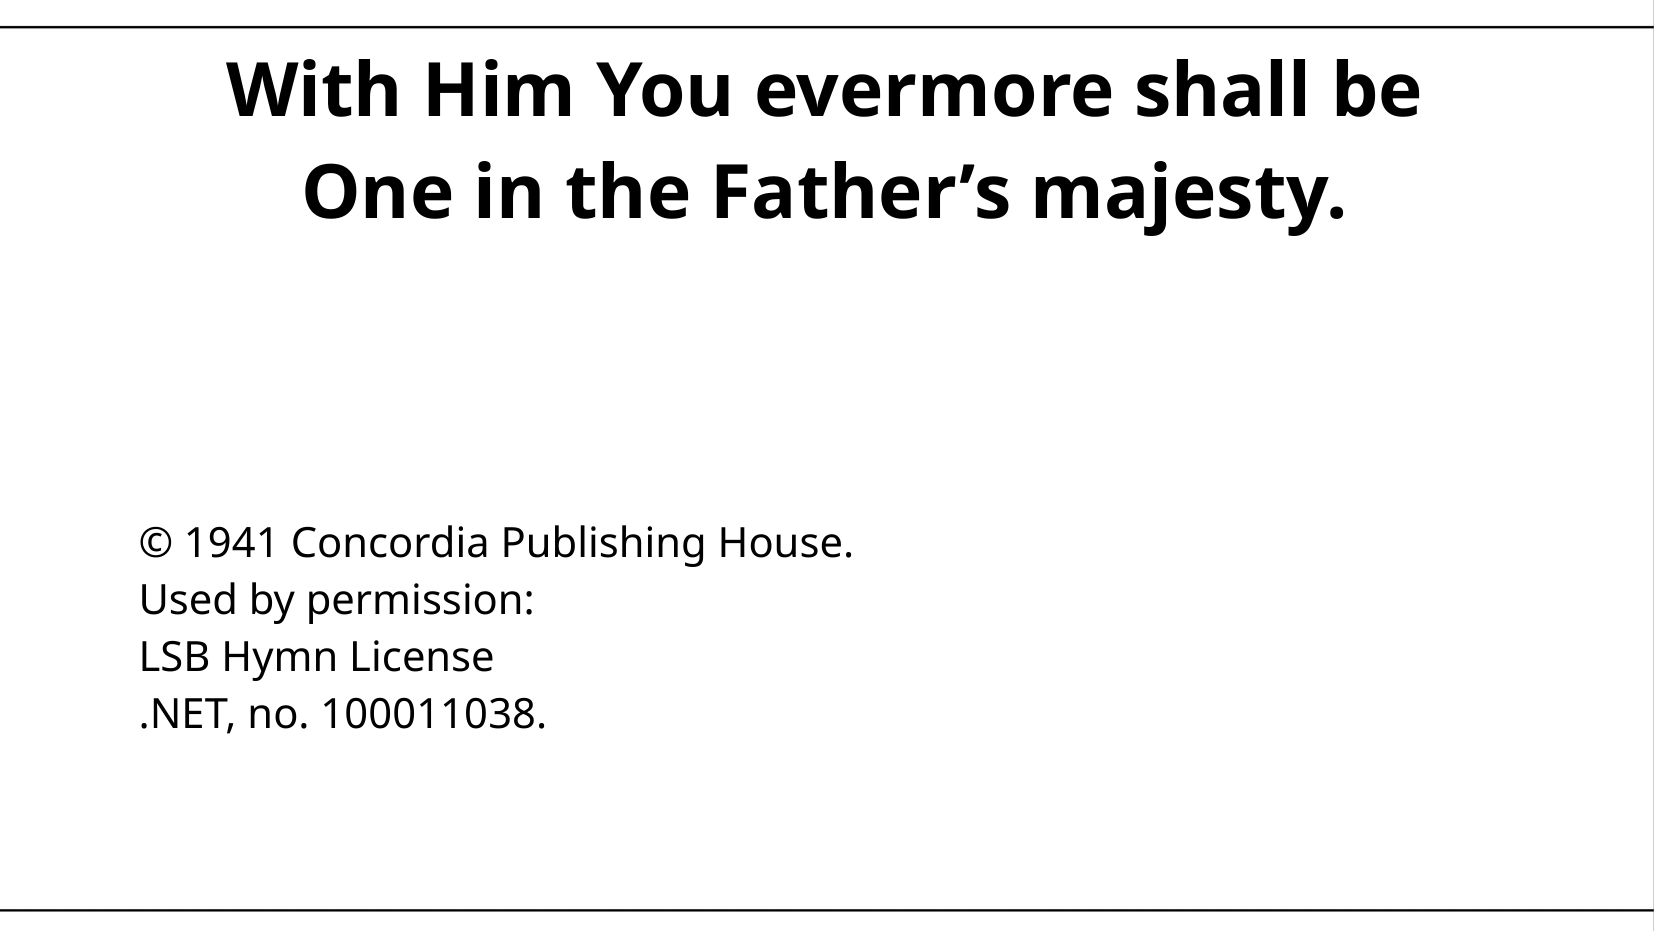

With Him You evermore shall be
One in the Father’s majesty.
© 1941 Concordia Publishing House.
Used by permission:
LSB Hymn License
.NET, no. 100011038.